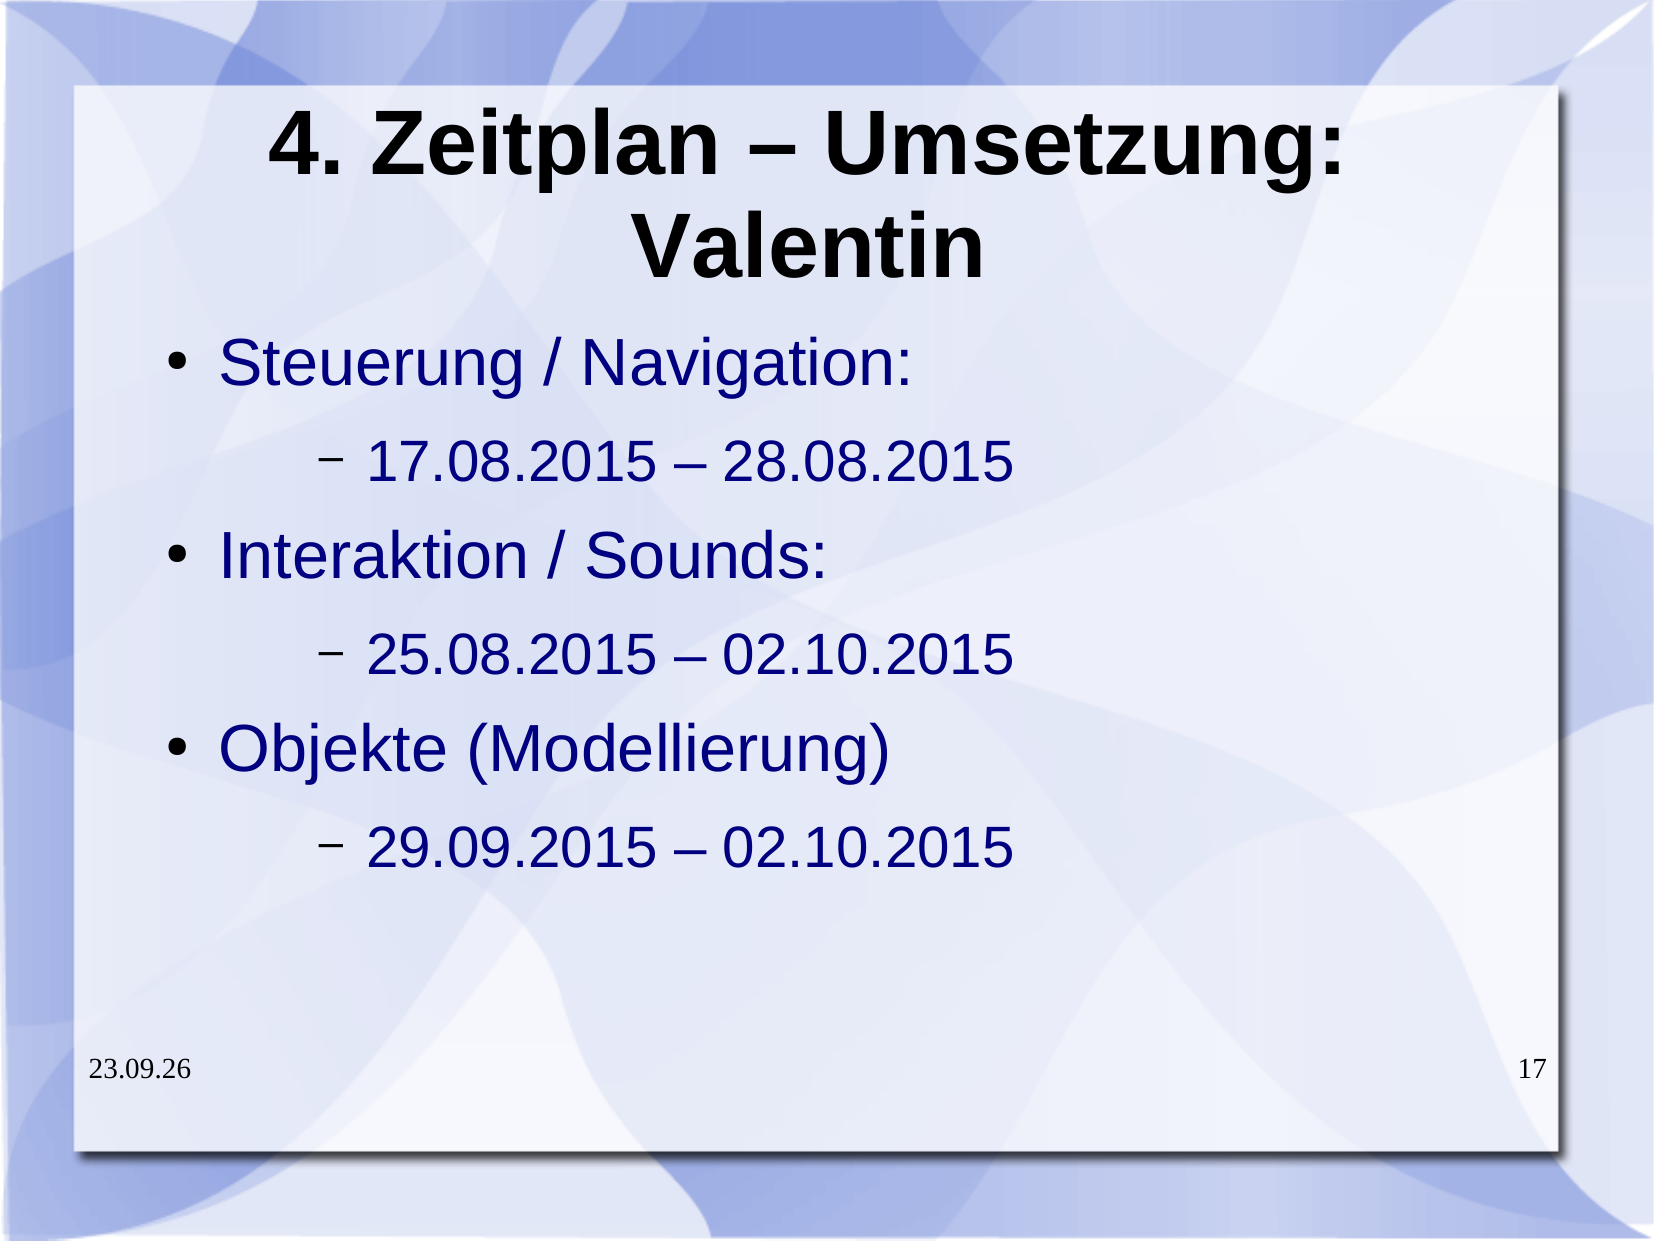

# 4. Zeitplan – Umsetzung: Valentin
Steuerung / Navigation:
17.08.2015 – 28.08.2015
Interaktion / Sounds:
25.08.2015 – 02.10.2015
Objekte (Modellierung)
29.09.2015 – 02.10.2015
17